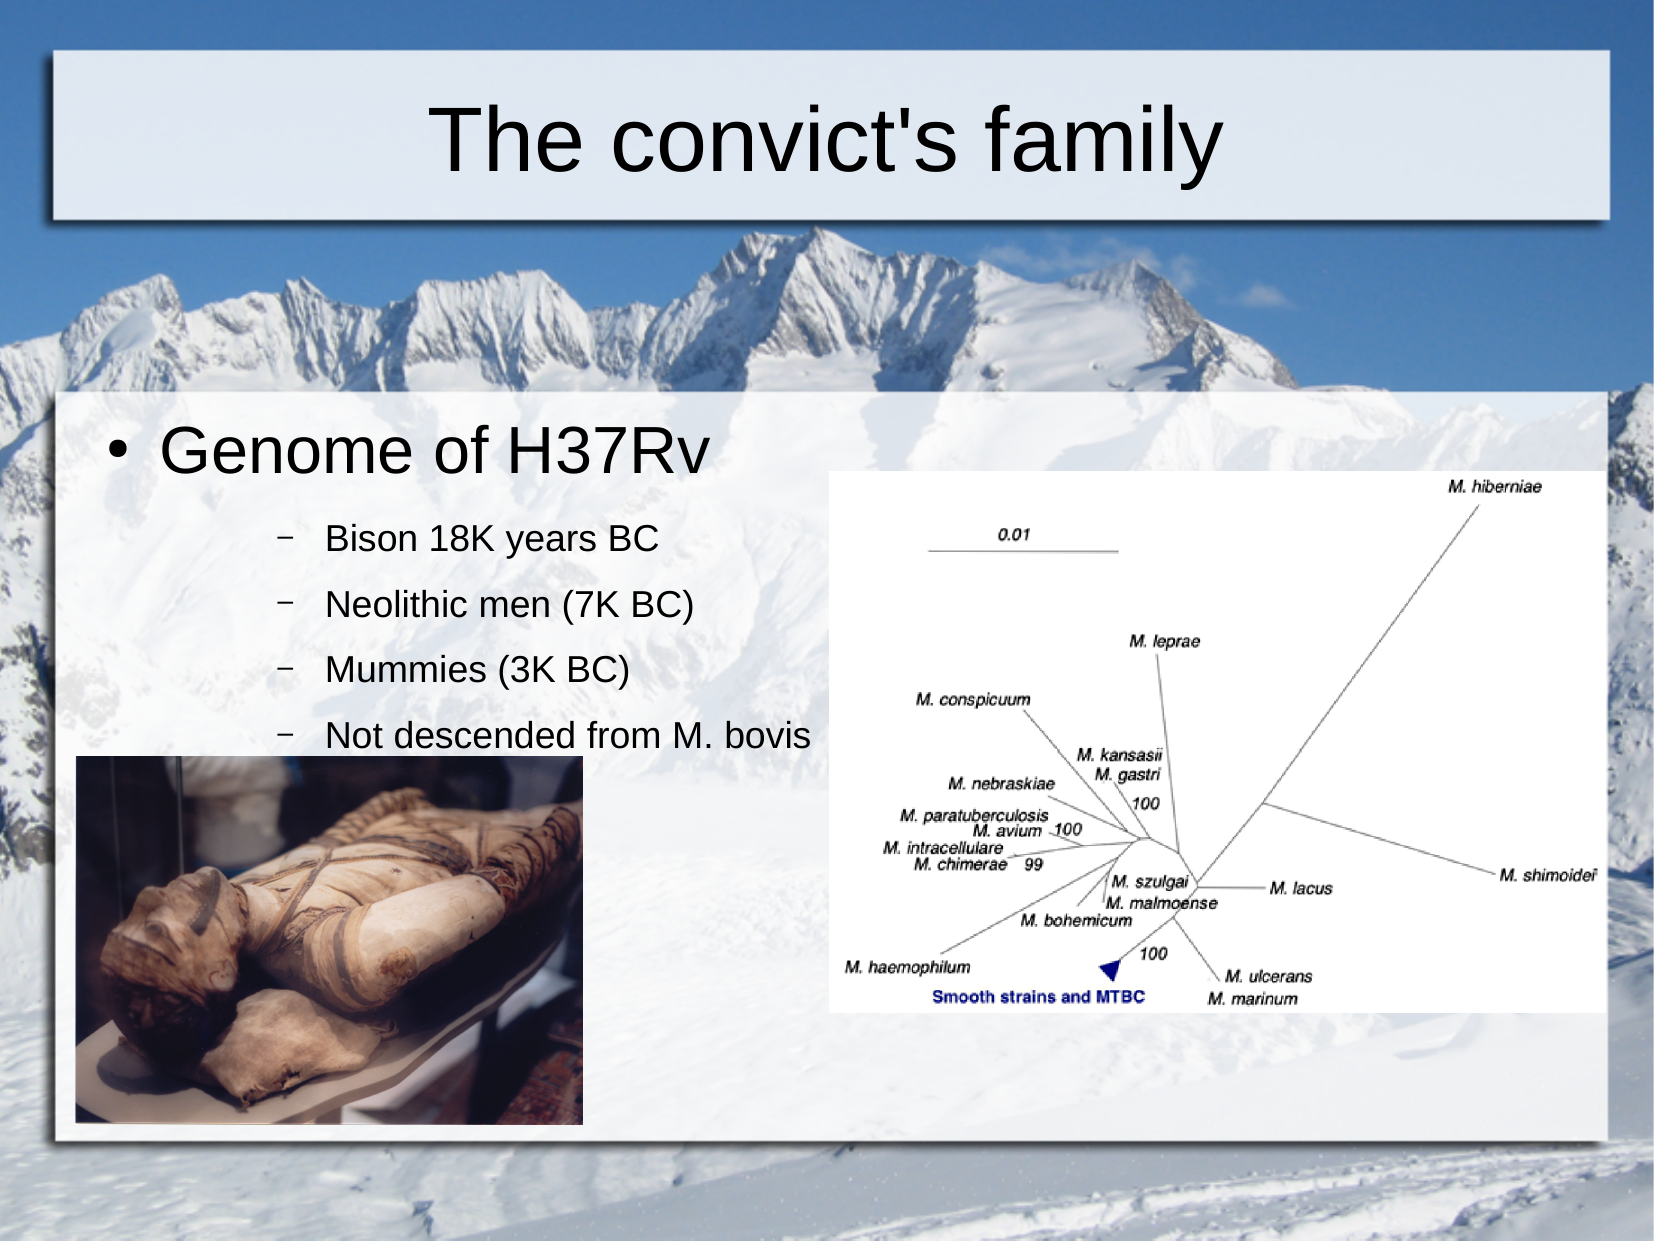

# The convict's family
Genome of H37Rv
Bison 18K years BC
Neolithic men (7K BC)
Mummies (3K BC)
Not descended from M. bovis